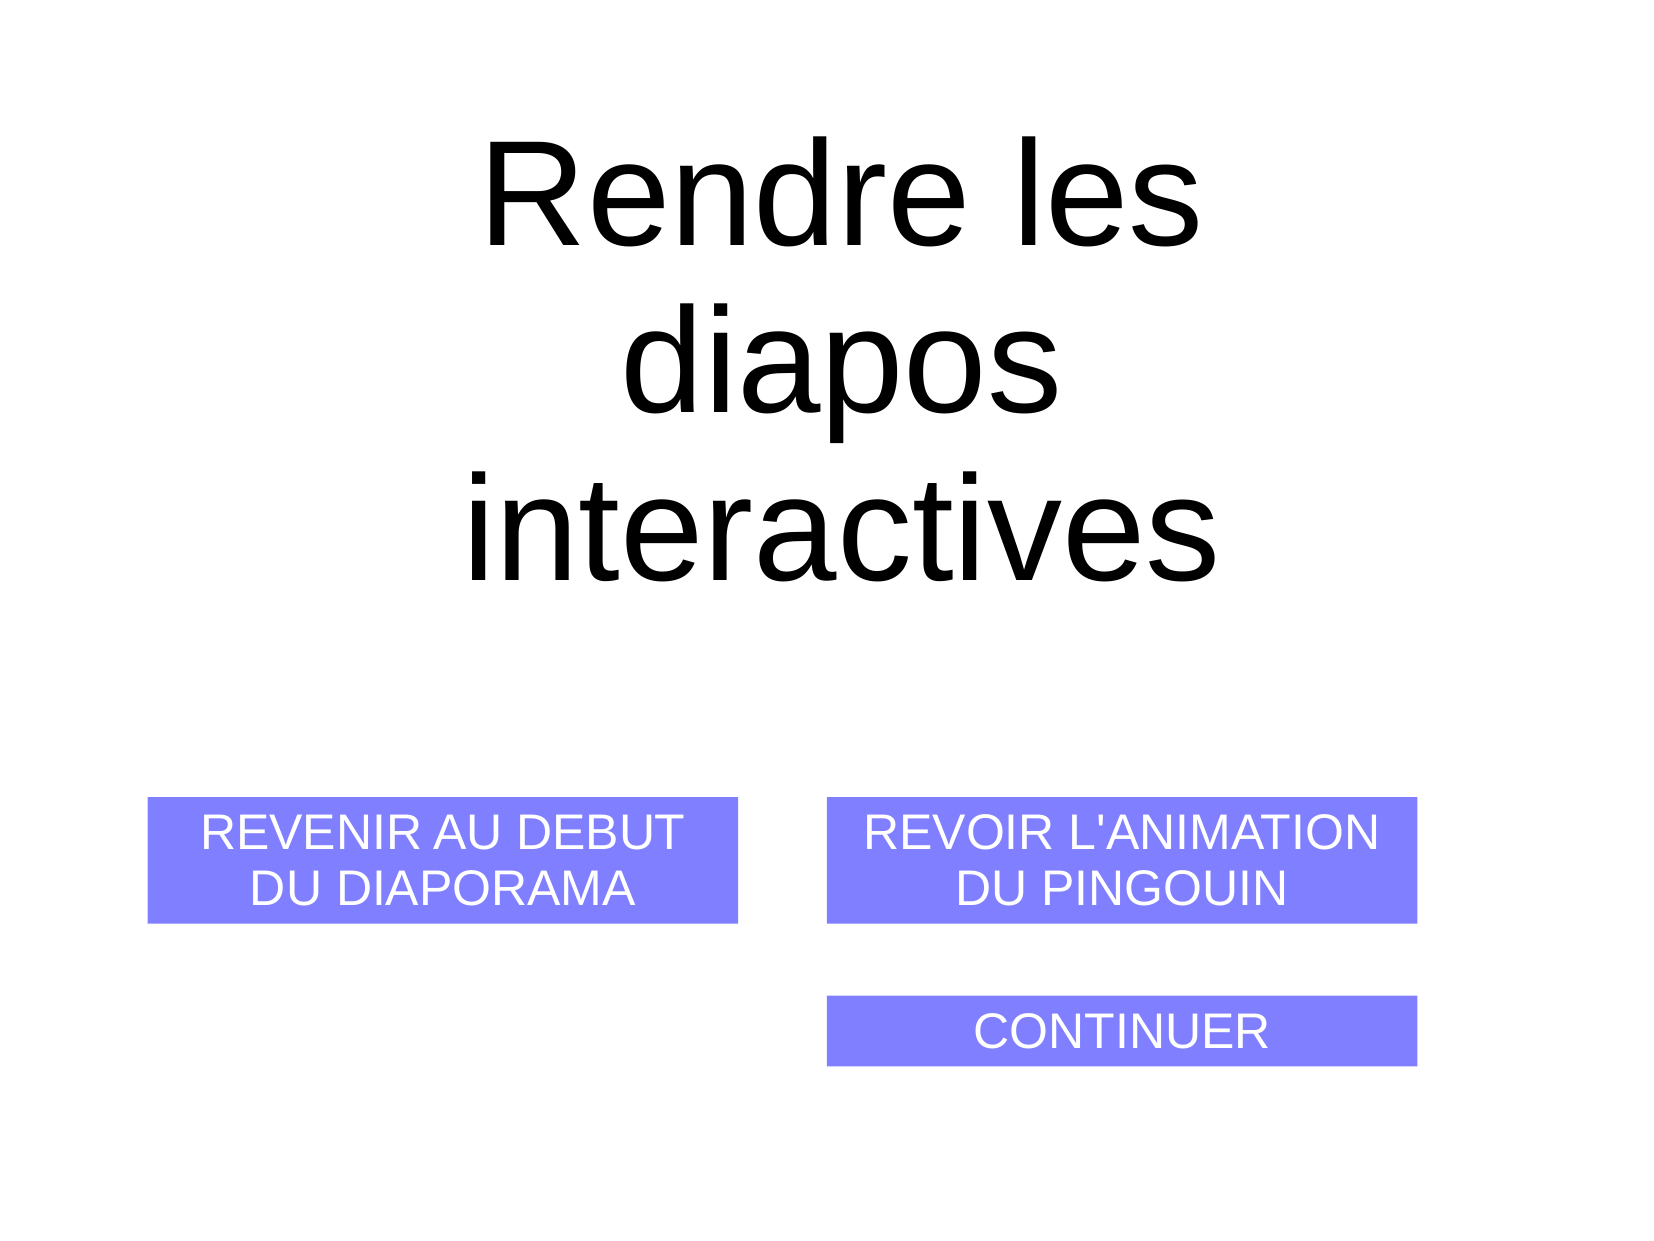

Rendre les diapos interactives
REVENIR AU DEBUT
DU DIAPORAMA
REVOIR L'ANIMATION
DU PINGOUIN
CONTINUER